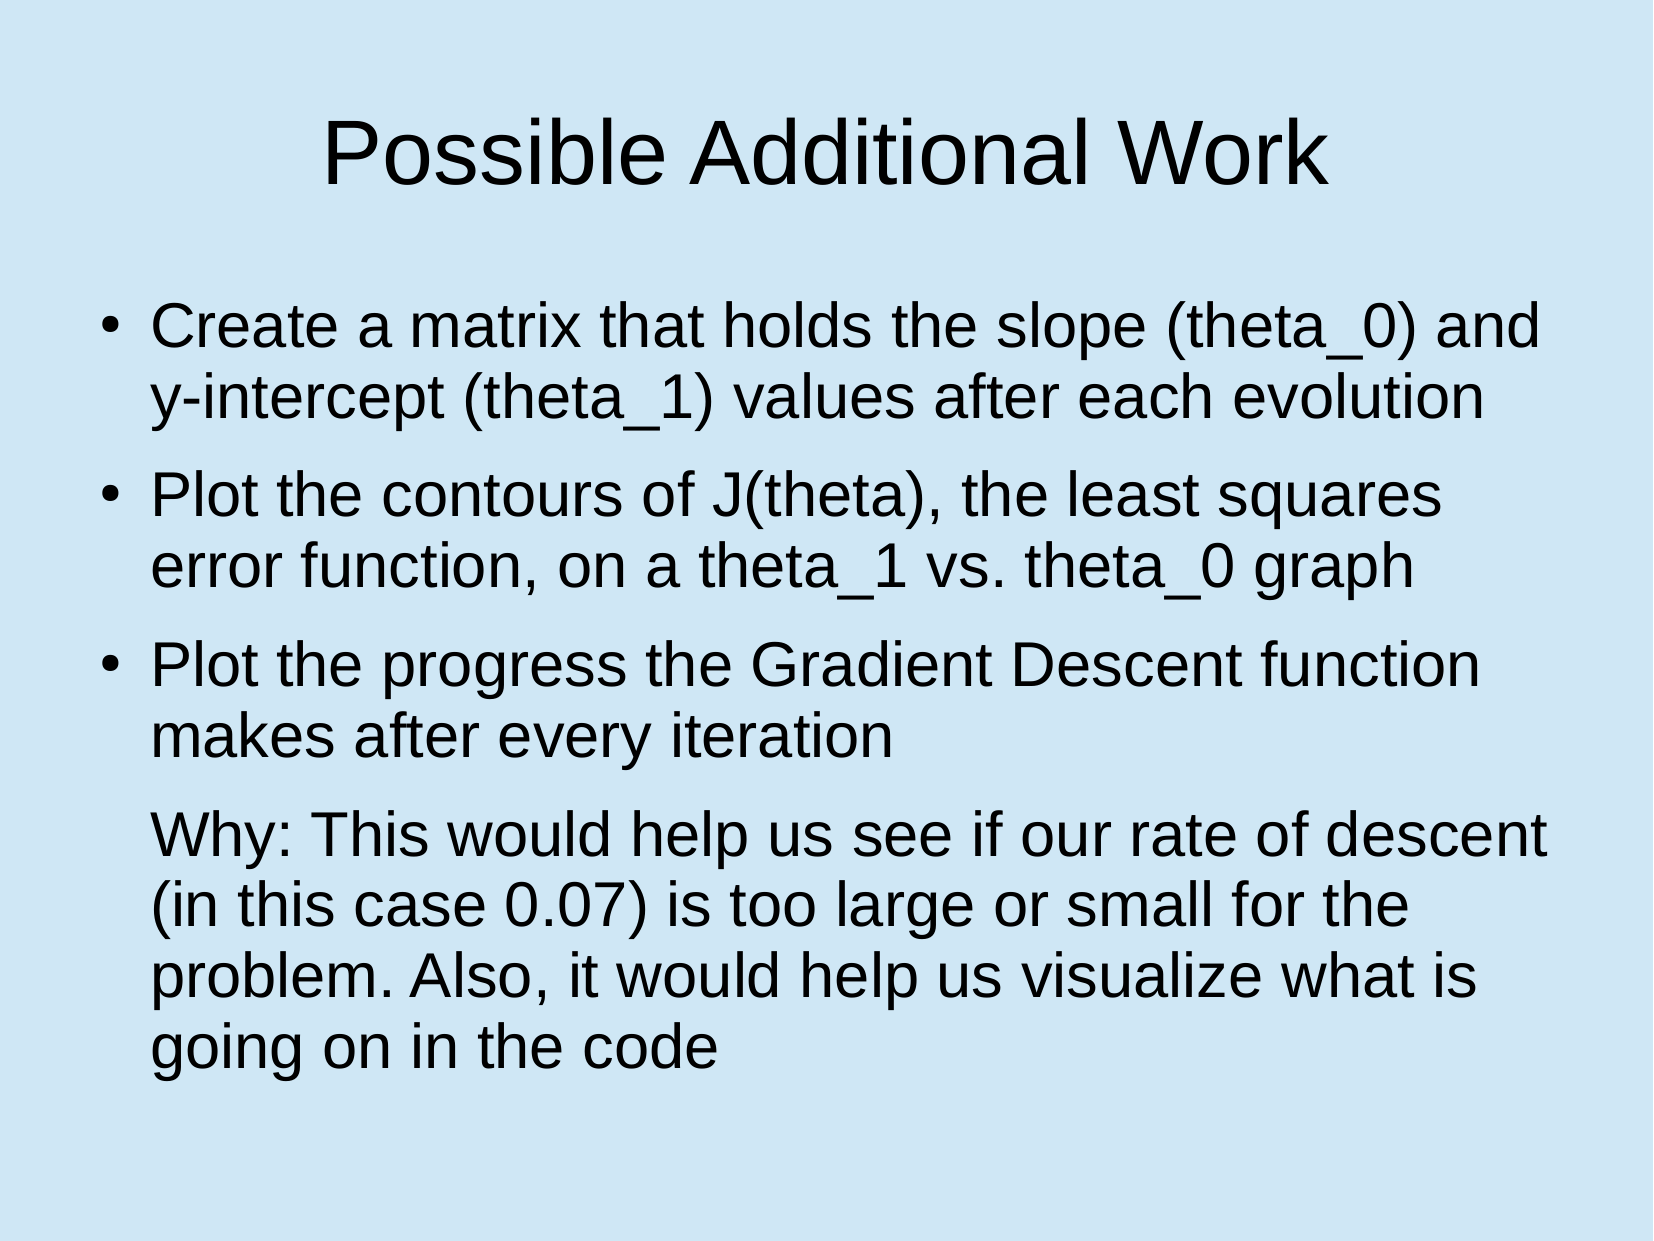

# Possible Additional Work
Create a matrix that holds the slope (theta_0) and y-intercept (theta_1) values after each evolution
Plot the contours of J(theta), the least squares error function, on a theta_1 vs. theta_0 graph
Plot the progress the Gradient Descent function makes after every iteration
Why: This would help us see if our rate of descent (in this case 0.07) is too large or small for the problem. Also, it would help us visualize what is going on in the code